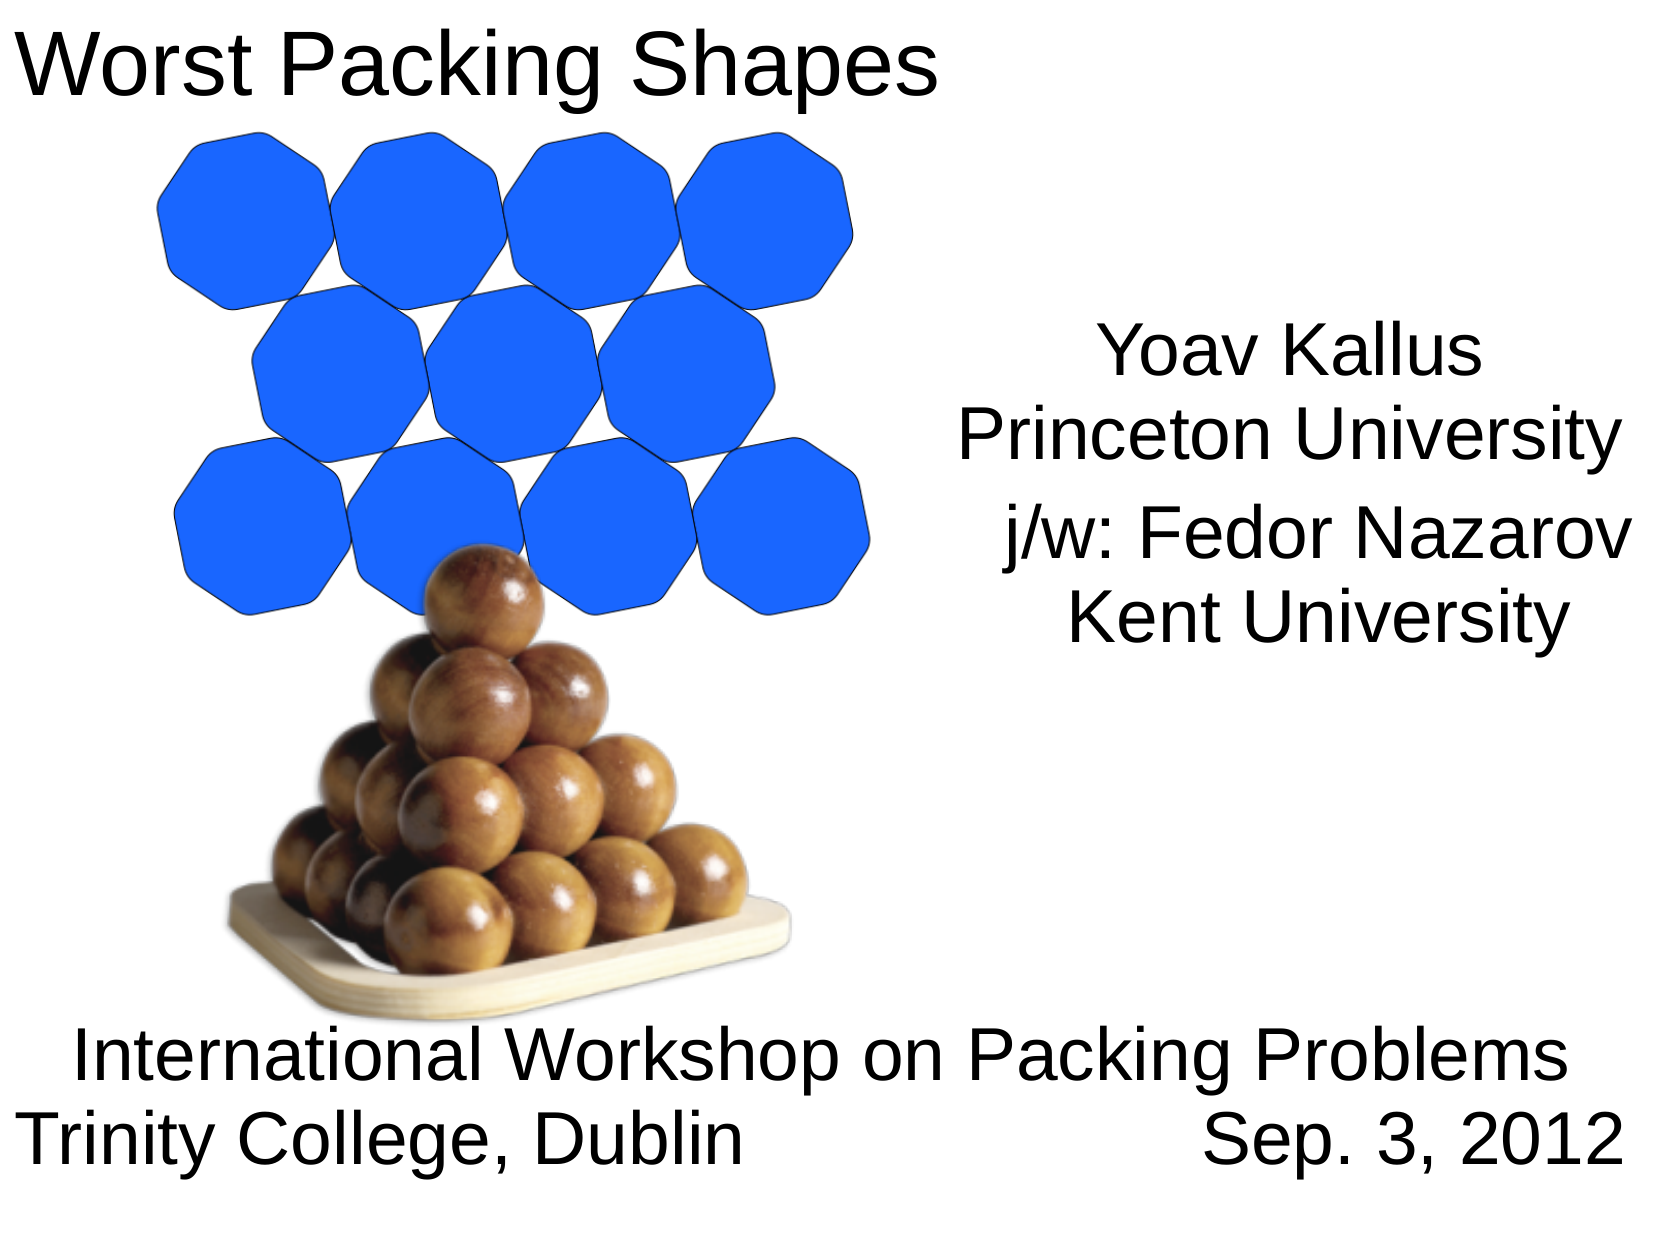

Worst Packing Shapes
Yoav Kallus
Princeton University
j/w: Fedor Nazarov
Kent University
International Workshop on Packing Problems
Trinity College, Dublin Sep. 3, 2012